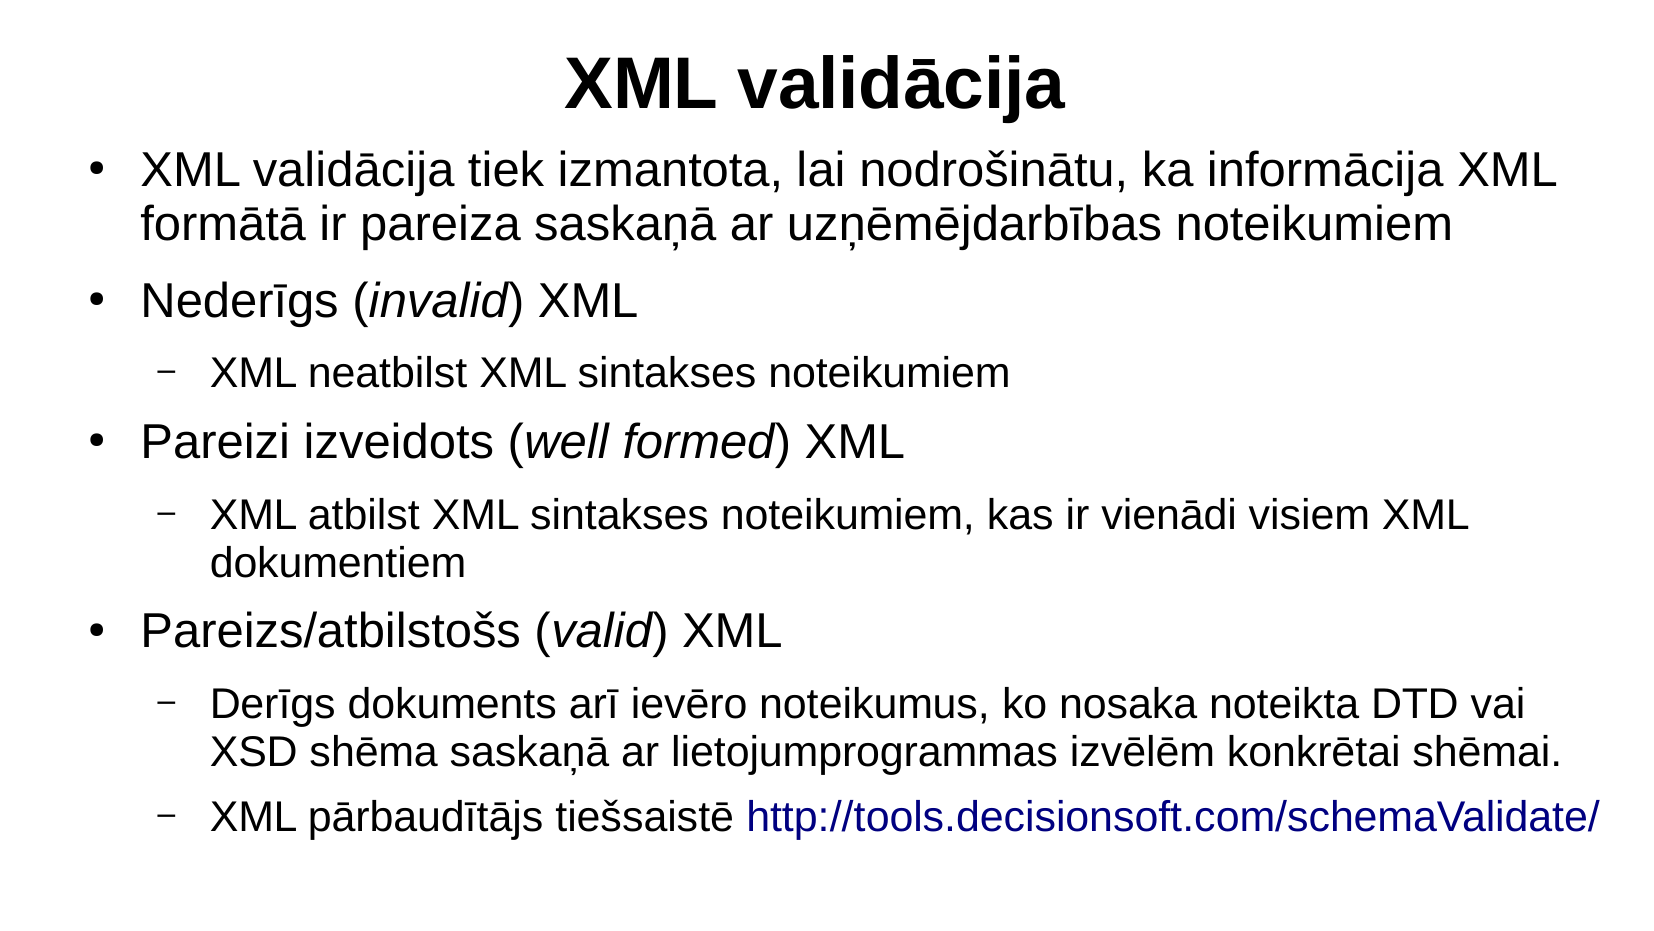

# XML validācija
XML validācija tiek izmantota, lai nodrošinātu, ka informācija XML formātā ir pareiza saskaņā ar uzņēmējdarbības noteikumiem
Nederīgs (invalid) XML
XML neatbilst XML sintakses noteikumiem
Pareizi izveidots (well formed) XML
XML atbilst XML sintakses noteikumiem, kas ir vienādi visiem XML dokumentiem
Pareizs/atbilstošs (valid) XML
Derīgs dokuments arī ievēro noteikumus, ko nosaka noteikta DTD vai XSD shēma saskaņā ar lietojumprogrammas izvēlēm konkrētai shēmai.
XML pārbaudītājs tiešsaistē http://tools.decisionsoft.com/schemaValidate/